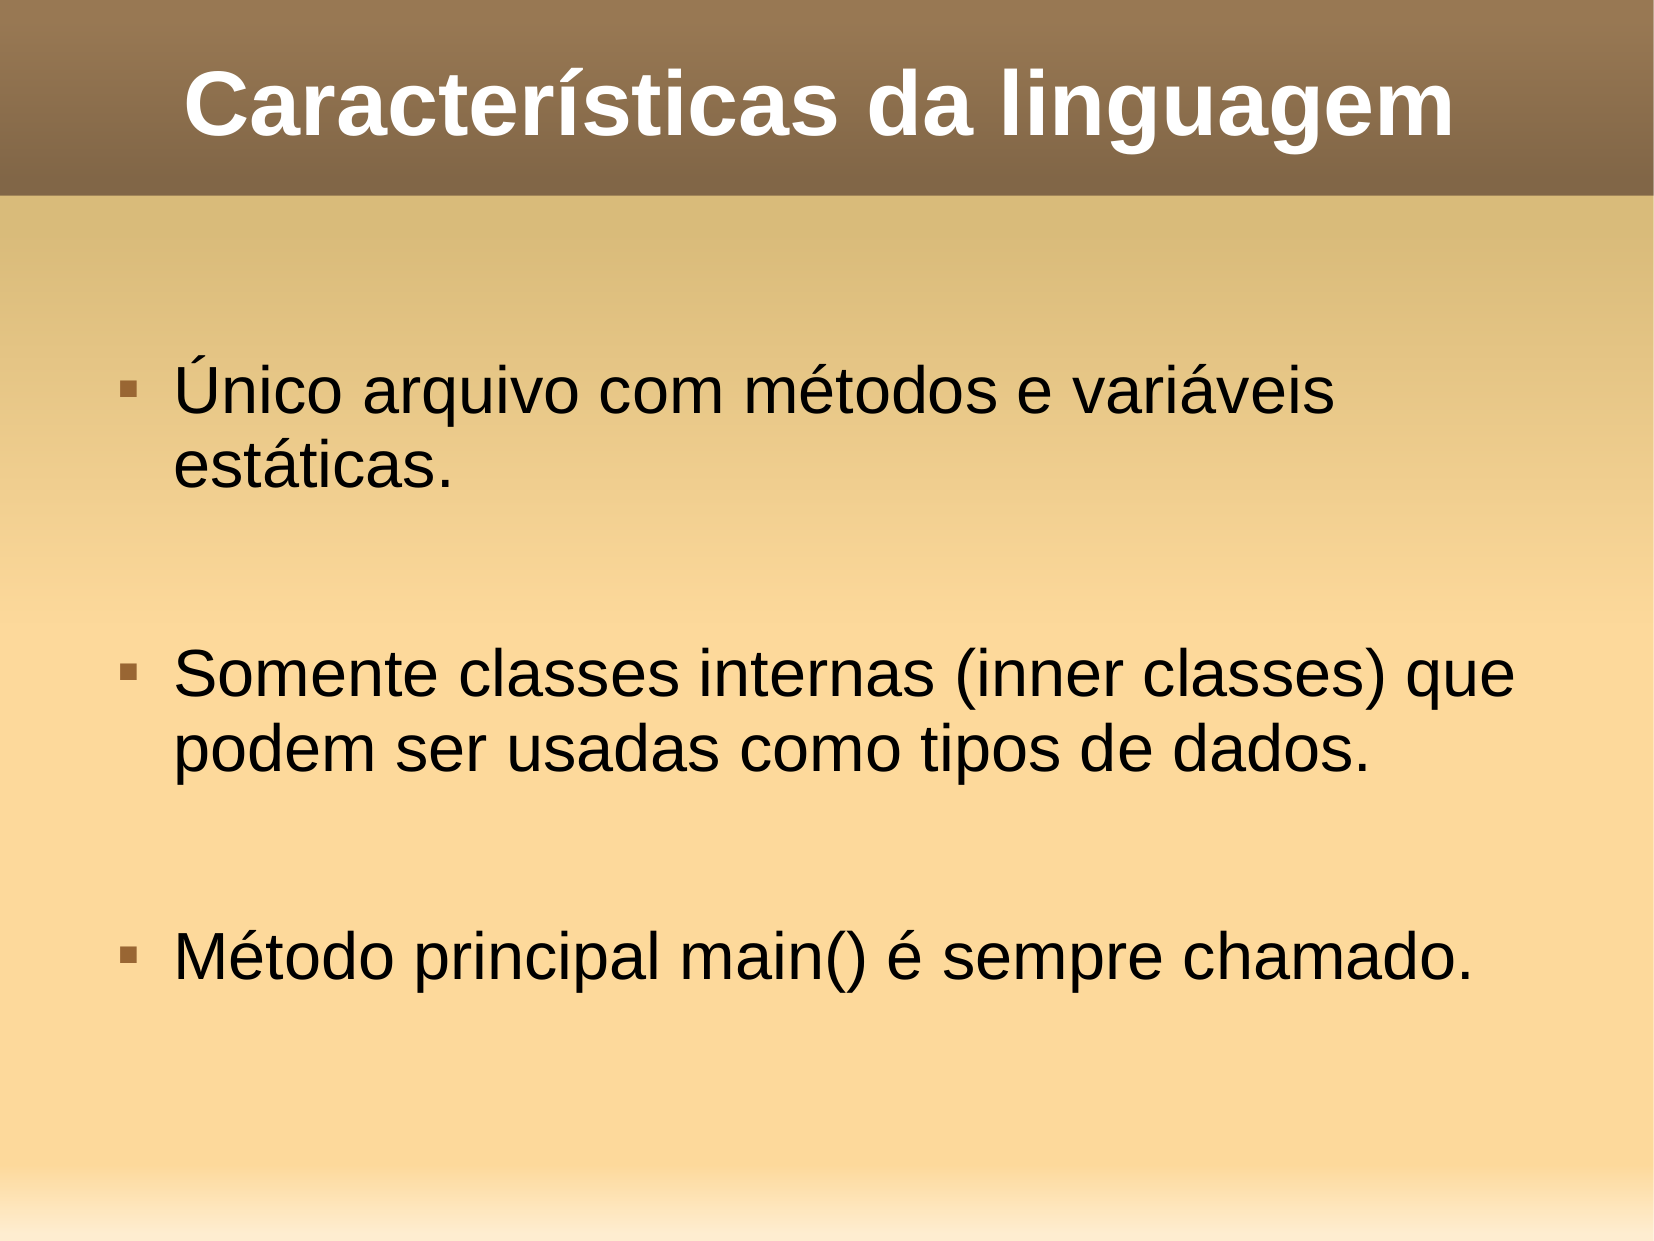

# Características da linguagem
Único arquivo com métodos e variáveis estáticas.
Somente classes internas (inner classes) que podem ser usadas como tipos de dados.
Método principal main() é sempre chamado.